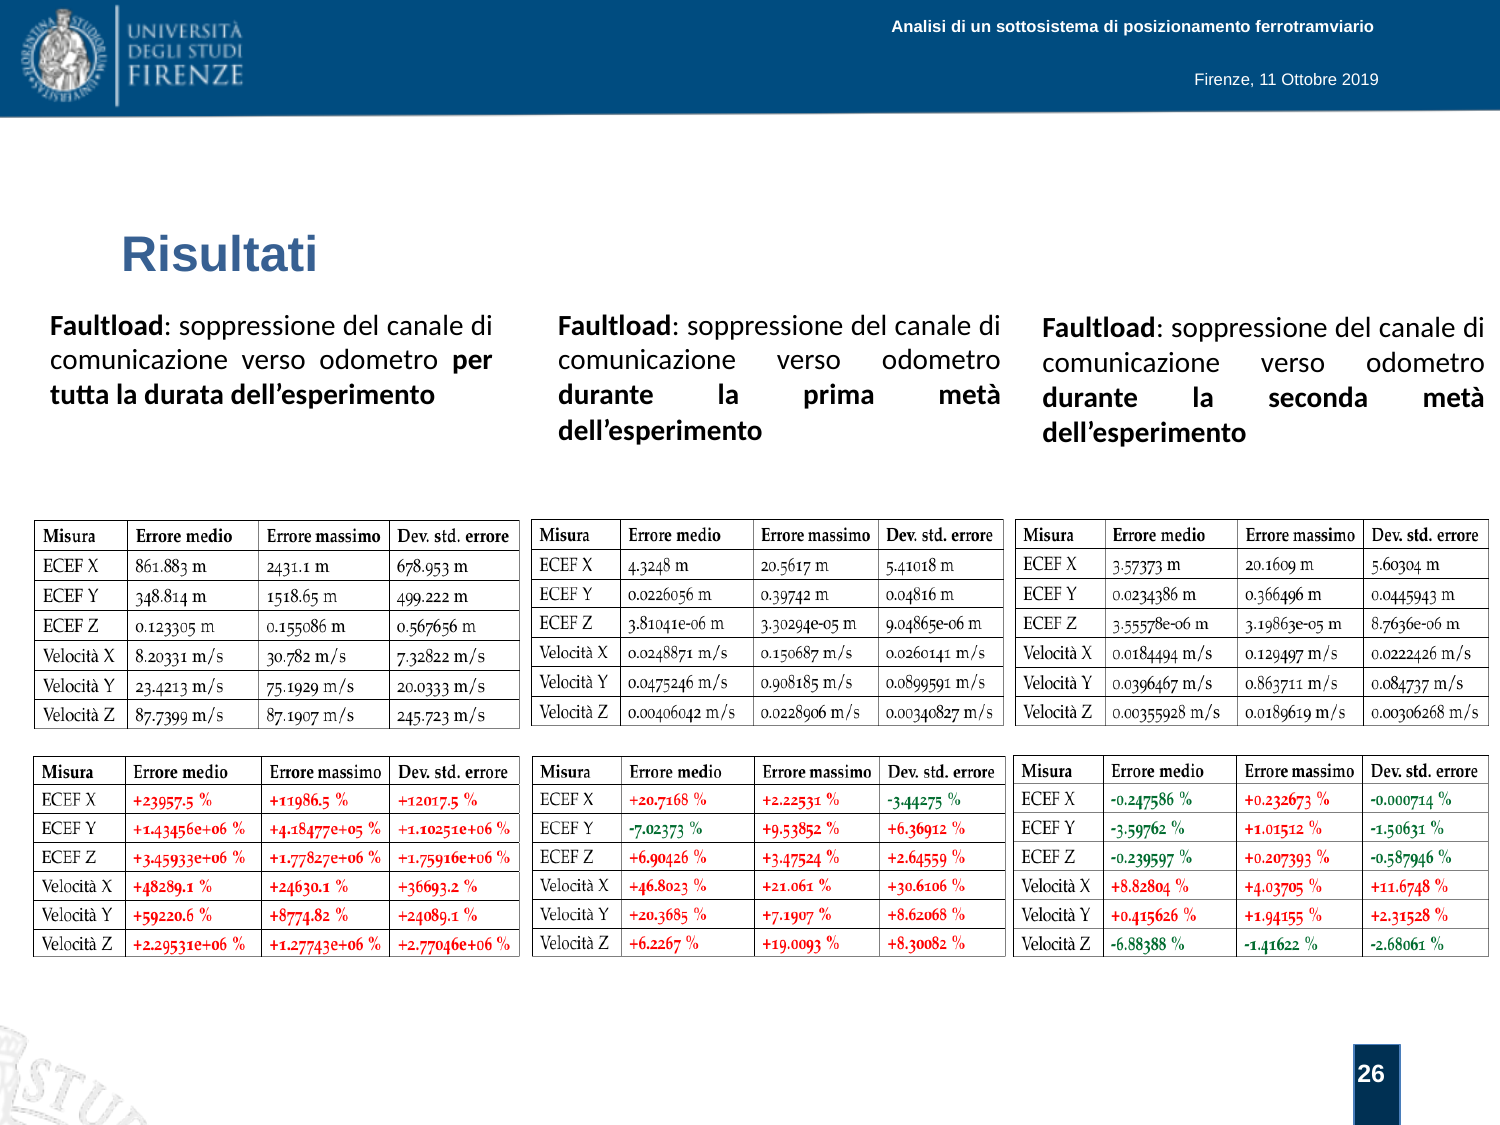

Analisi di un sottosistema di posizionamento ferrotramviario
Firenze, 11 Ottobre 2019
Risultati
Faultload: soppressione del canale di comunicazione verso odometro per tutta la durata dell’esperimento
Faultload: soppressione del canale di comunicazione verso odometro durante la prima metà dell’esperimento
Faultload: soppressione del canale di comunicazione verso odometro durante la seconda metà dell’esperimento